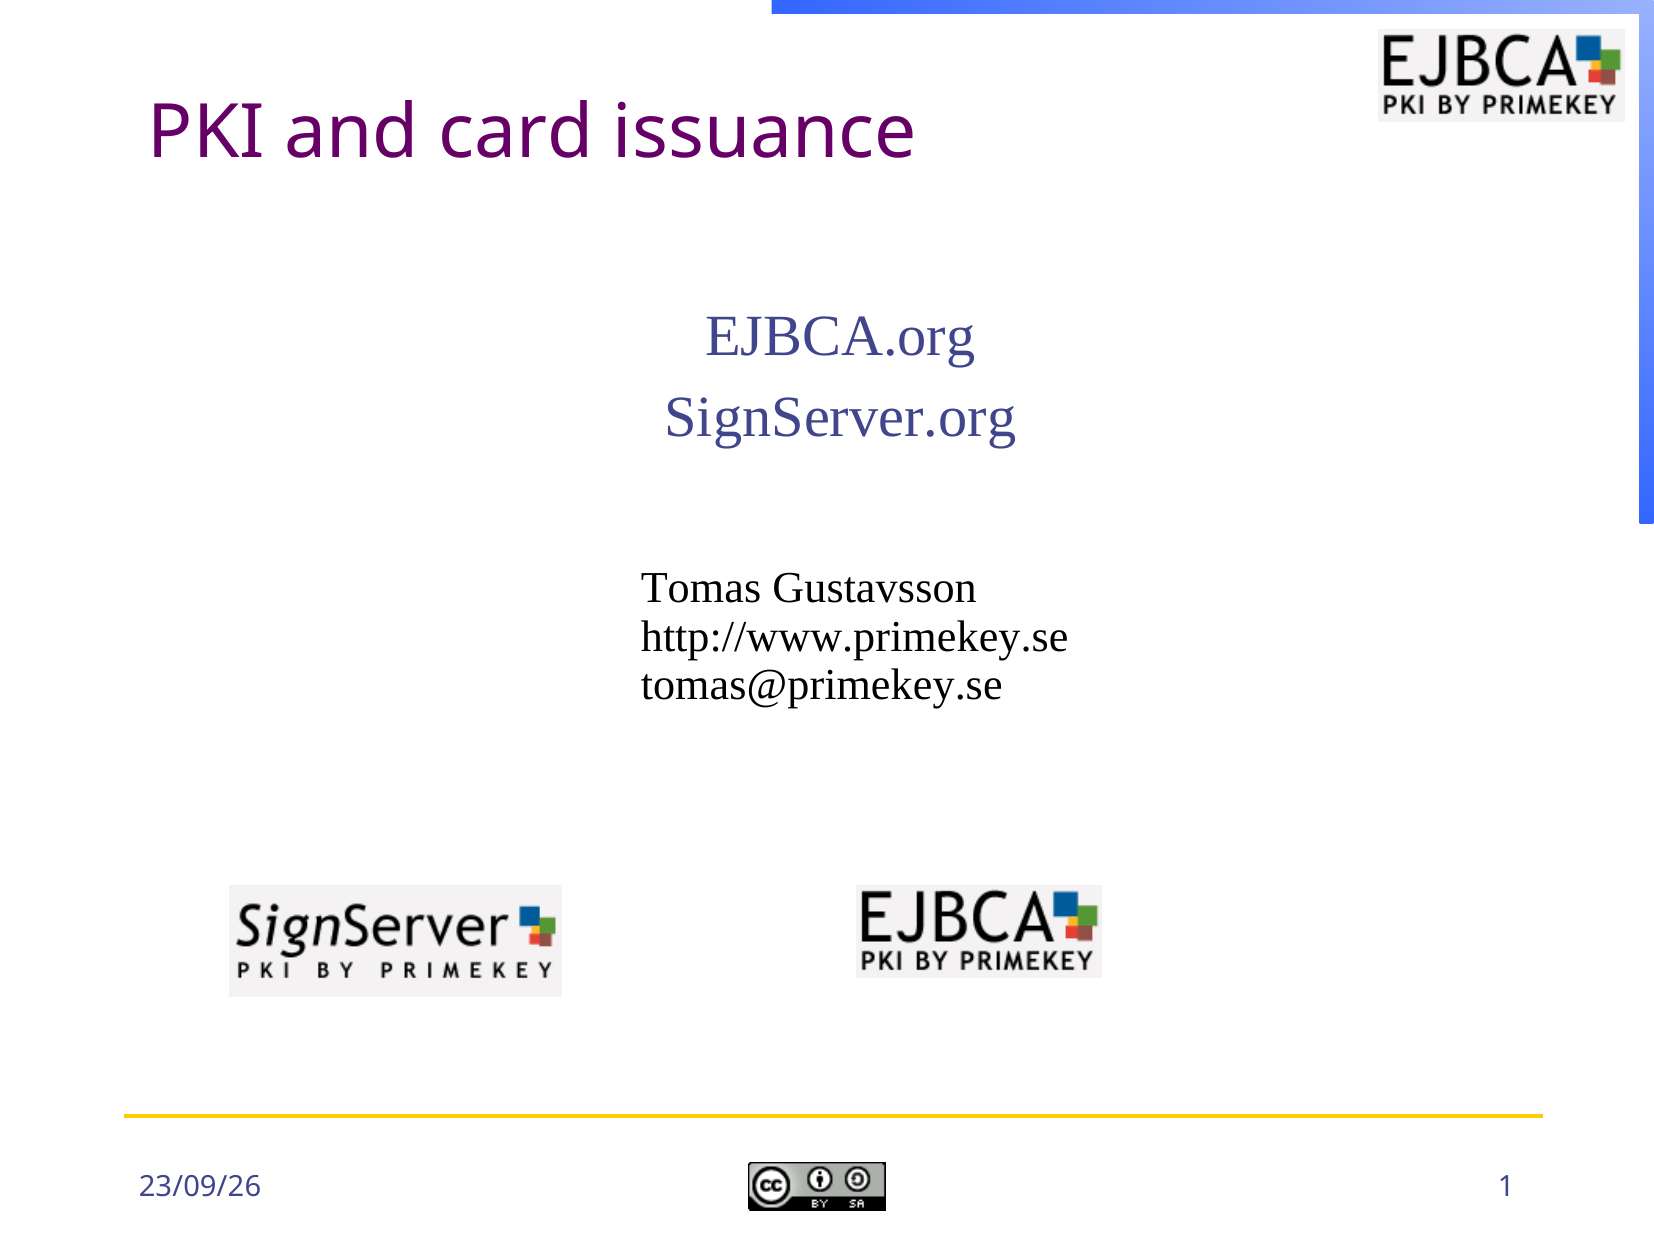

# PKI and card issuance
EJBCA.org
SignServer.org
Tomas Gustavsson
http://www.primekey.se
tomas@primekey.se
1